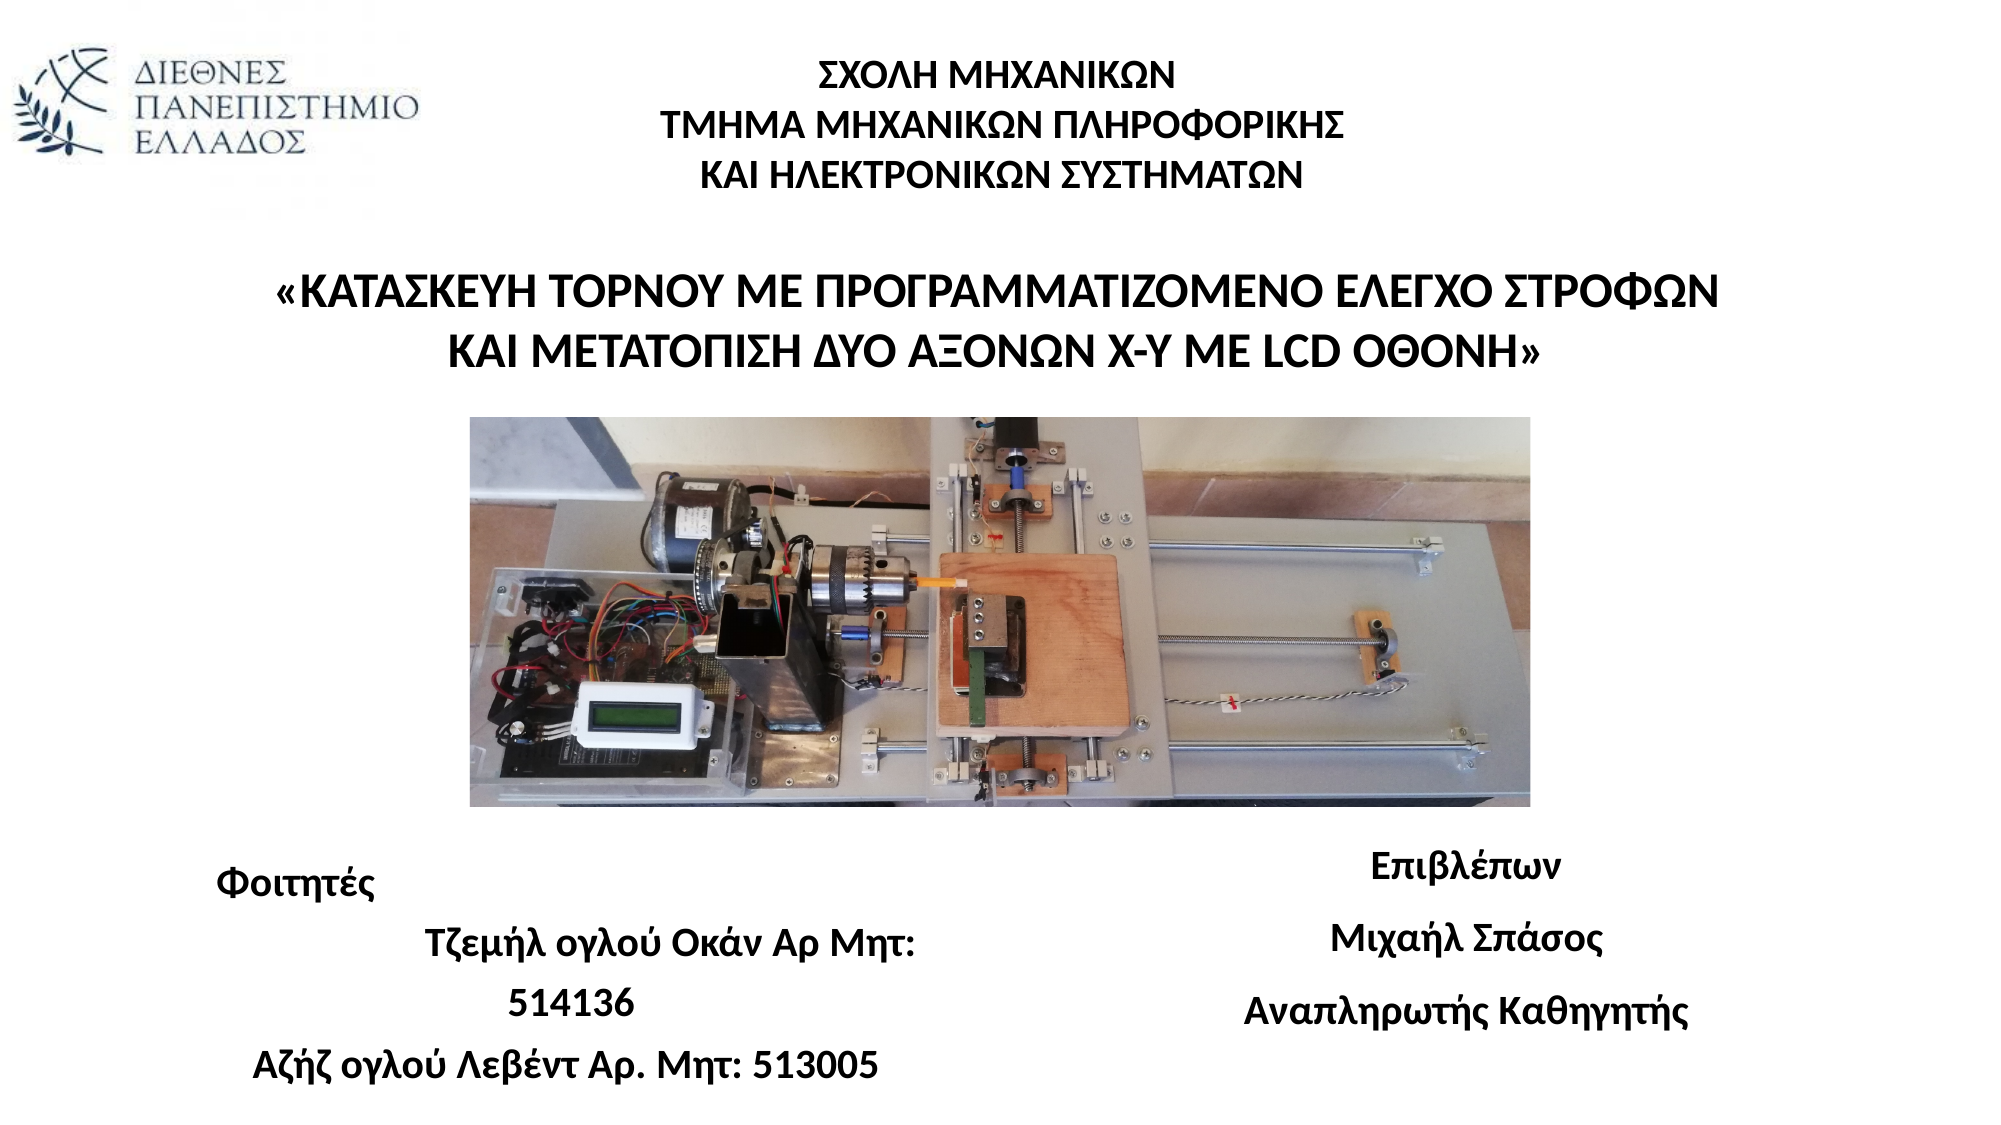

ΣΧΟΛΗ ΜΗΧΑΝΙΚΩΝ
ΤΜΗΜΑ ΜΗΧΑΝΙΚΩΝ ΠΛΗΡΟΦΟΡΙΚΗΣ
ΚΑΙ ΗΛΕΚΤΡΟΝΙΚΩΝ ΣΥΣΤΗΜΑΤΩΝ
«ΚΑΤΑΣΚΕΥΗ ΤΟΡΝΟΥ ΜΕ ΠΡΟΓΡΑΜΜΑΤΙΖΟΜΕΝΟ ΕΛΕΓΧΟ ΣΤΡΟΦΩΝ
ΚΑΙ ΜΕΤΑΤΟΠΙΣΗ ΔΥΟ ΑΞΟΝΩΝ Χ-Υ ΜΕ LCD ΟΘΟΝΗ»
Επιβλέπων
Μιχαήλ Σπάσος
Αναπληρωτής Καθηγητής
Φοιτητές Τζεμήλ ογλού Οκάν Αρ Μητ: 514136
Αζήζ ογλού Λεβέντ Αρ. Μητ: 513005